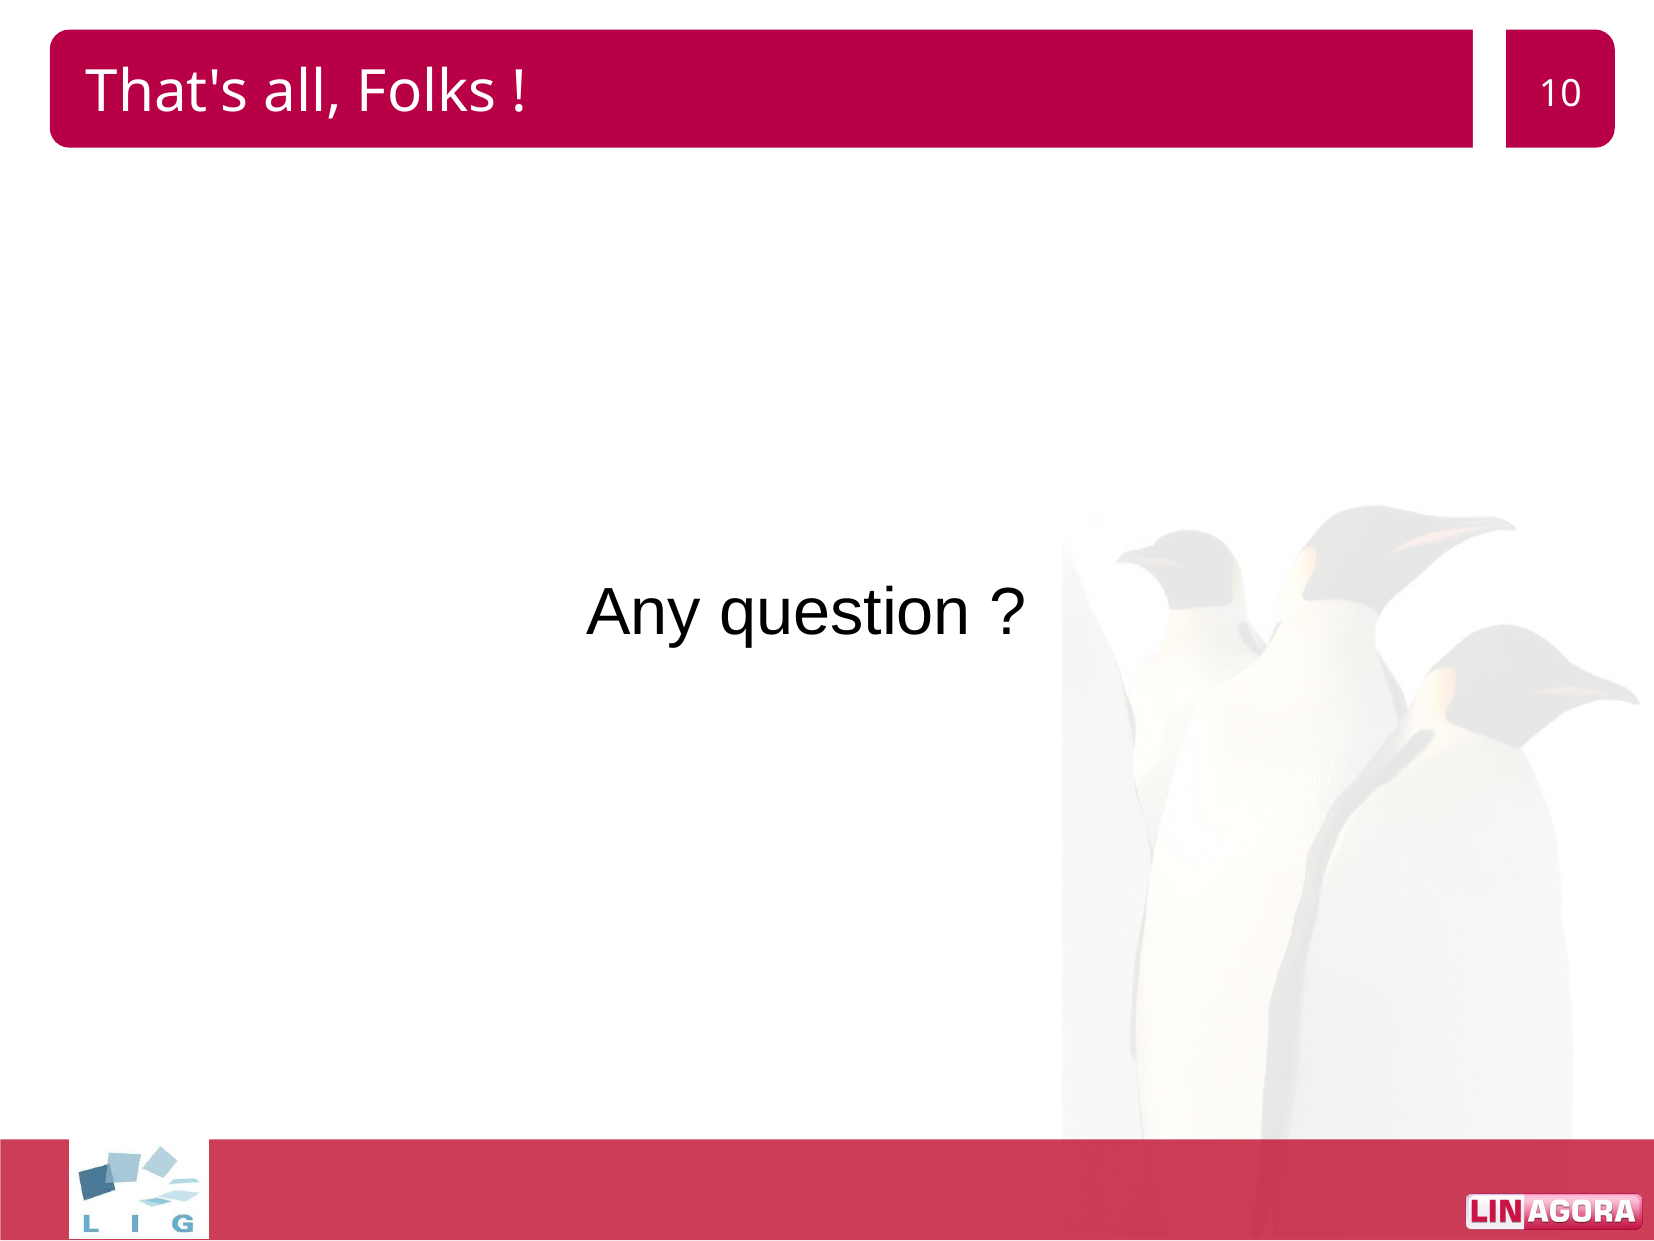

# That's all, Folks !
Any question ?